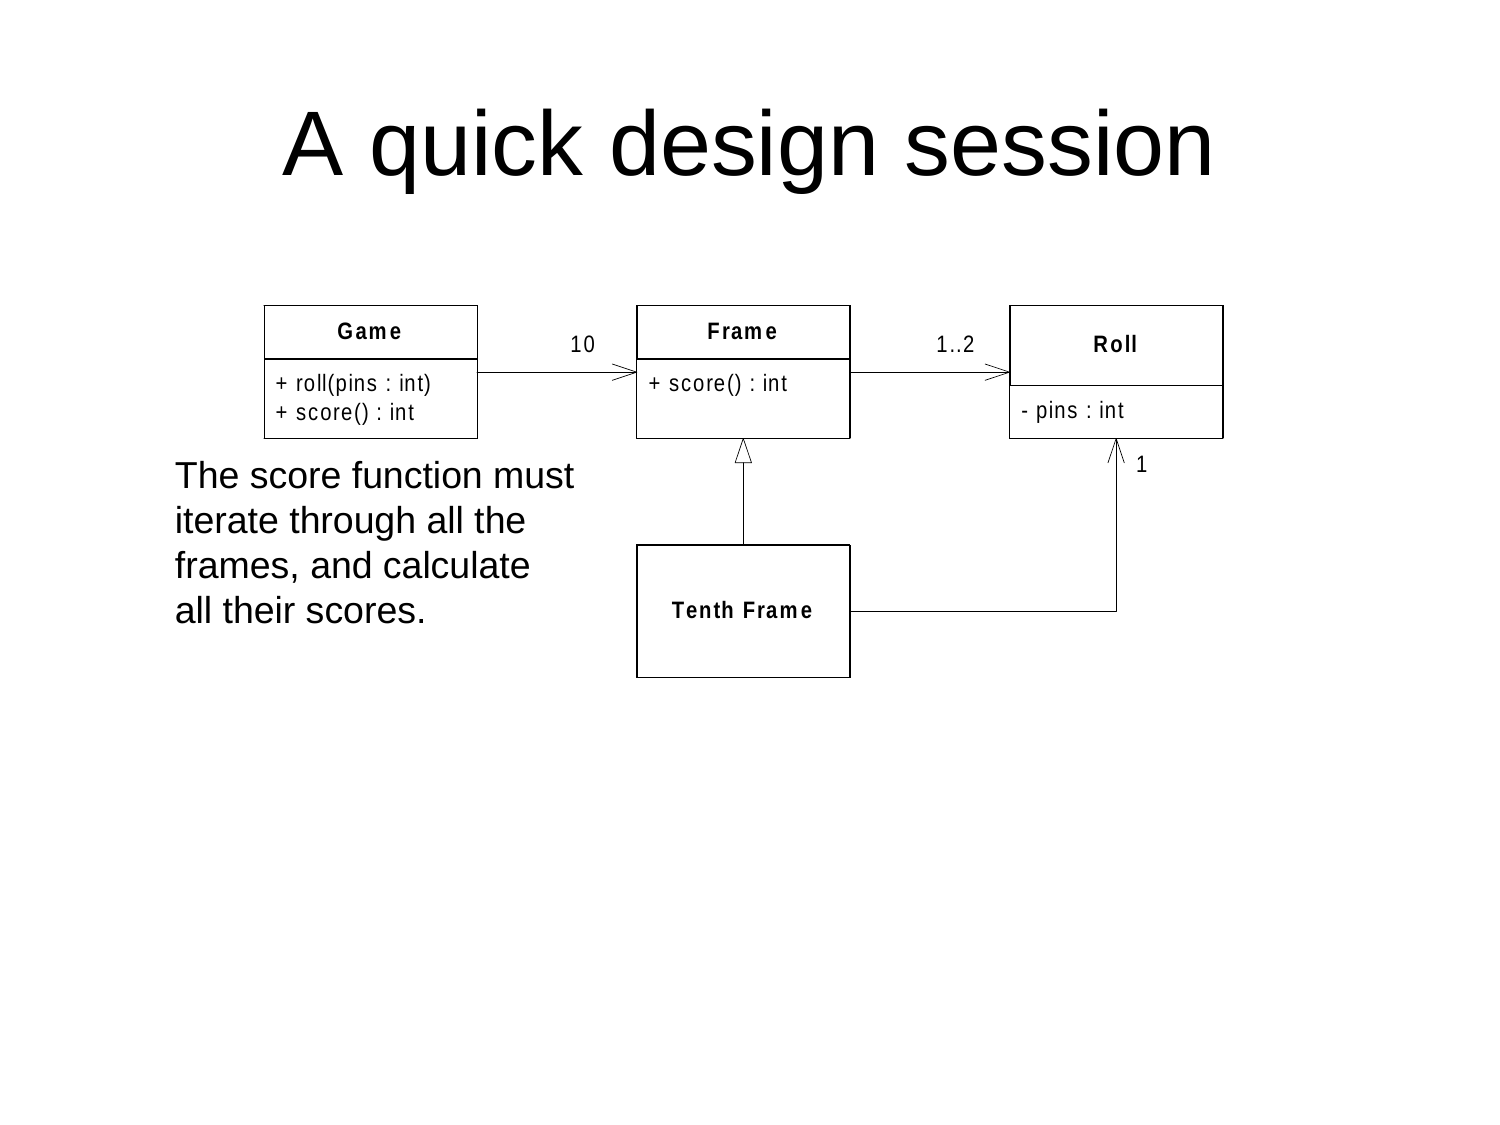

# A quick design session
The score function must
iterate through all the
frames, and calculate
all their scores.